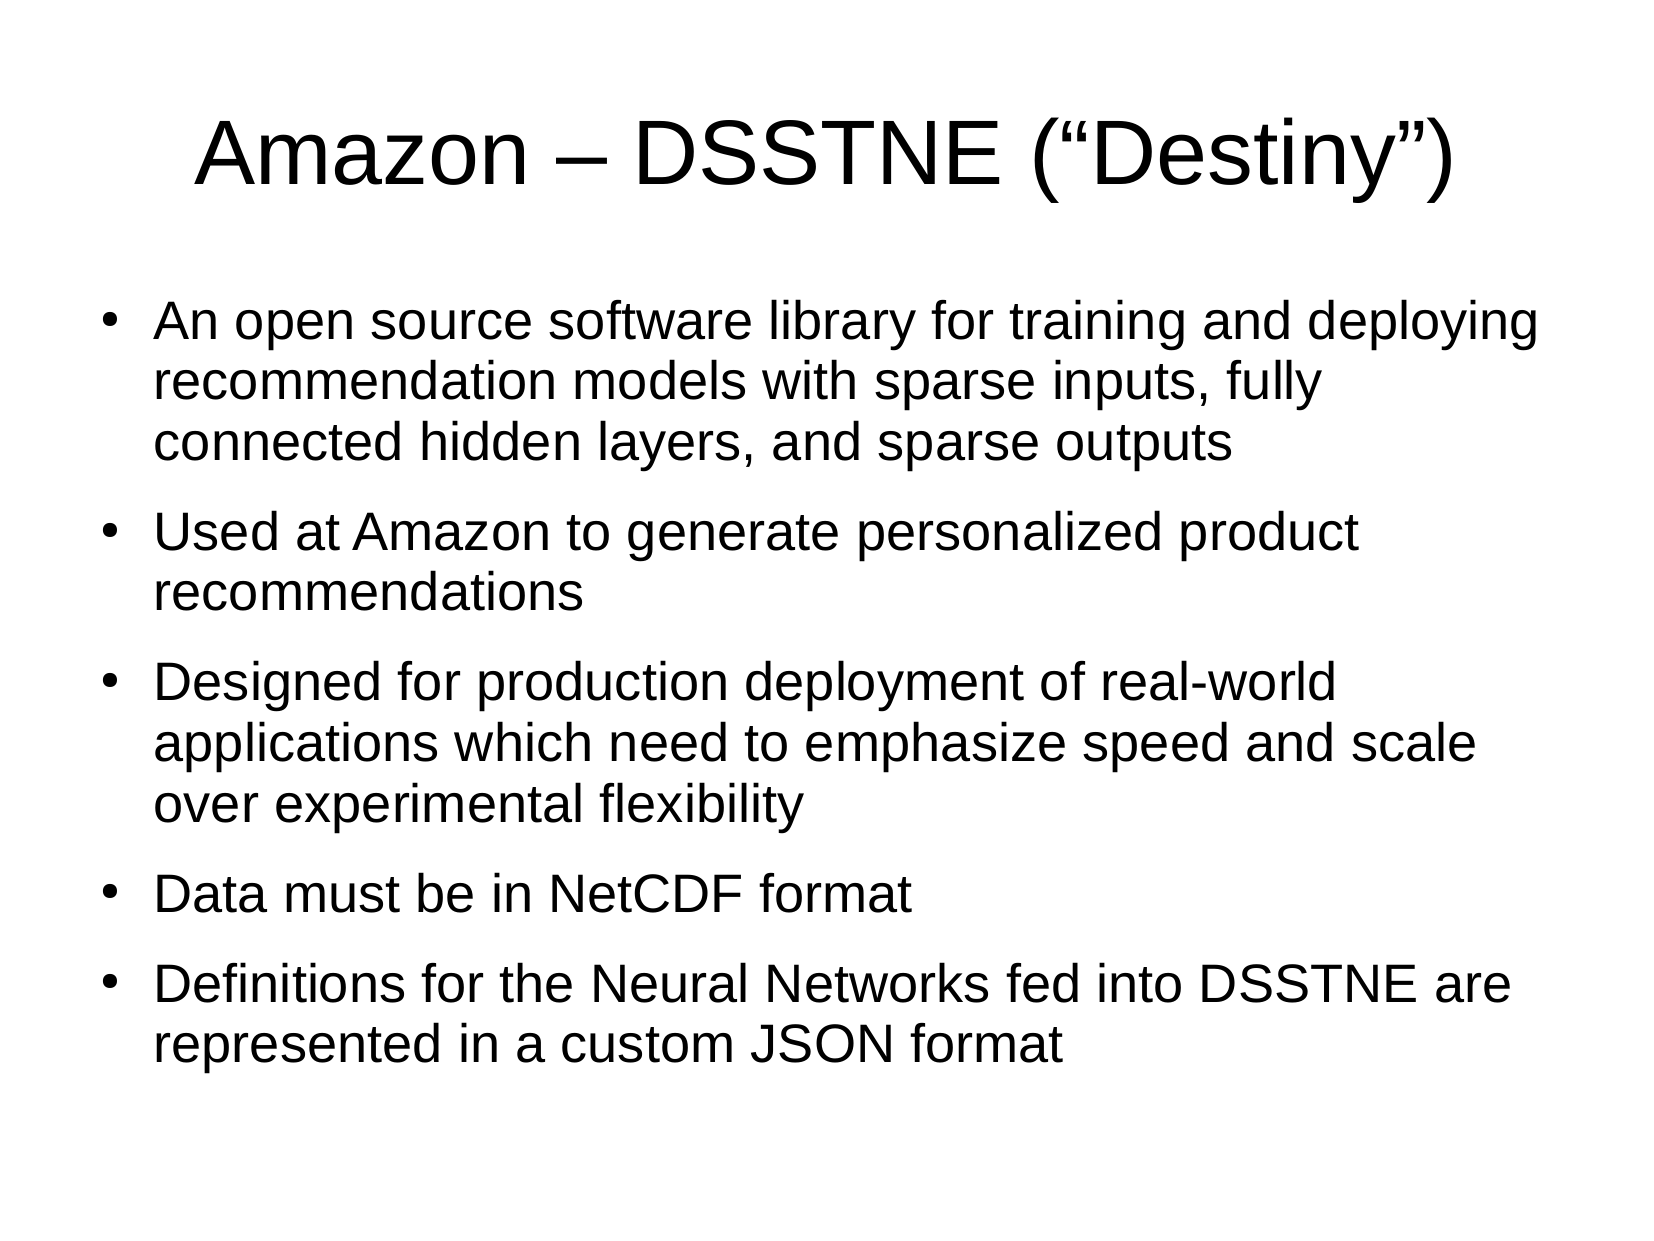

# Amazon – DSSTNE (“Destiny”)
An open source software library for training and deploying recommendation models with sparse inputs, fully connected hidden layers, and sparse outputs
Used at Amazon to generate personalized product recommendations
Designed for production deployment of real-world applications which need to emphasize speed and scale over experimental flexibility
Data must be in NetCDF format
Definitions for the Neural Networks fed into DSSTNE are represented in a custom JSON format